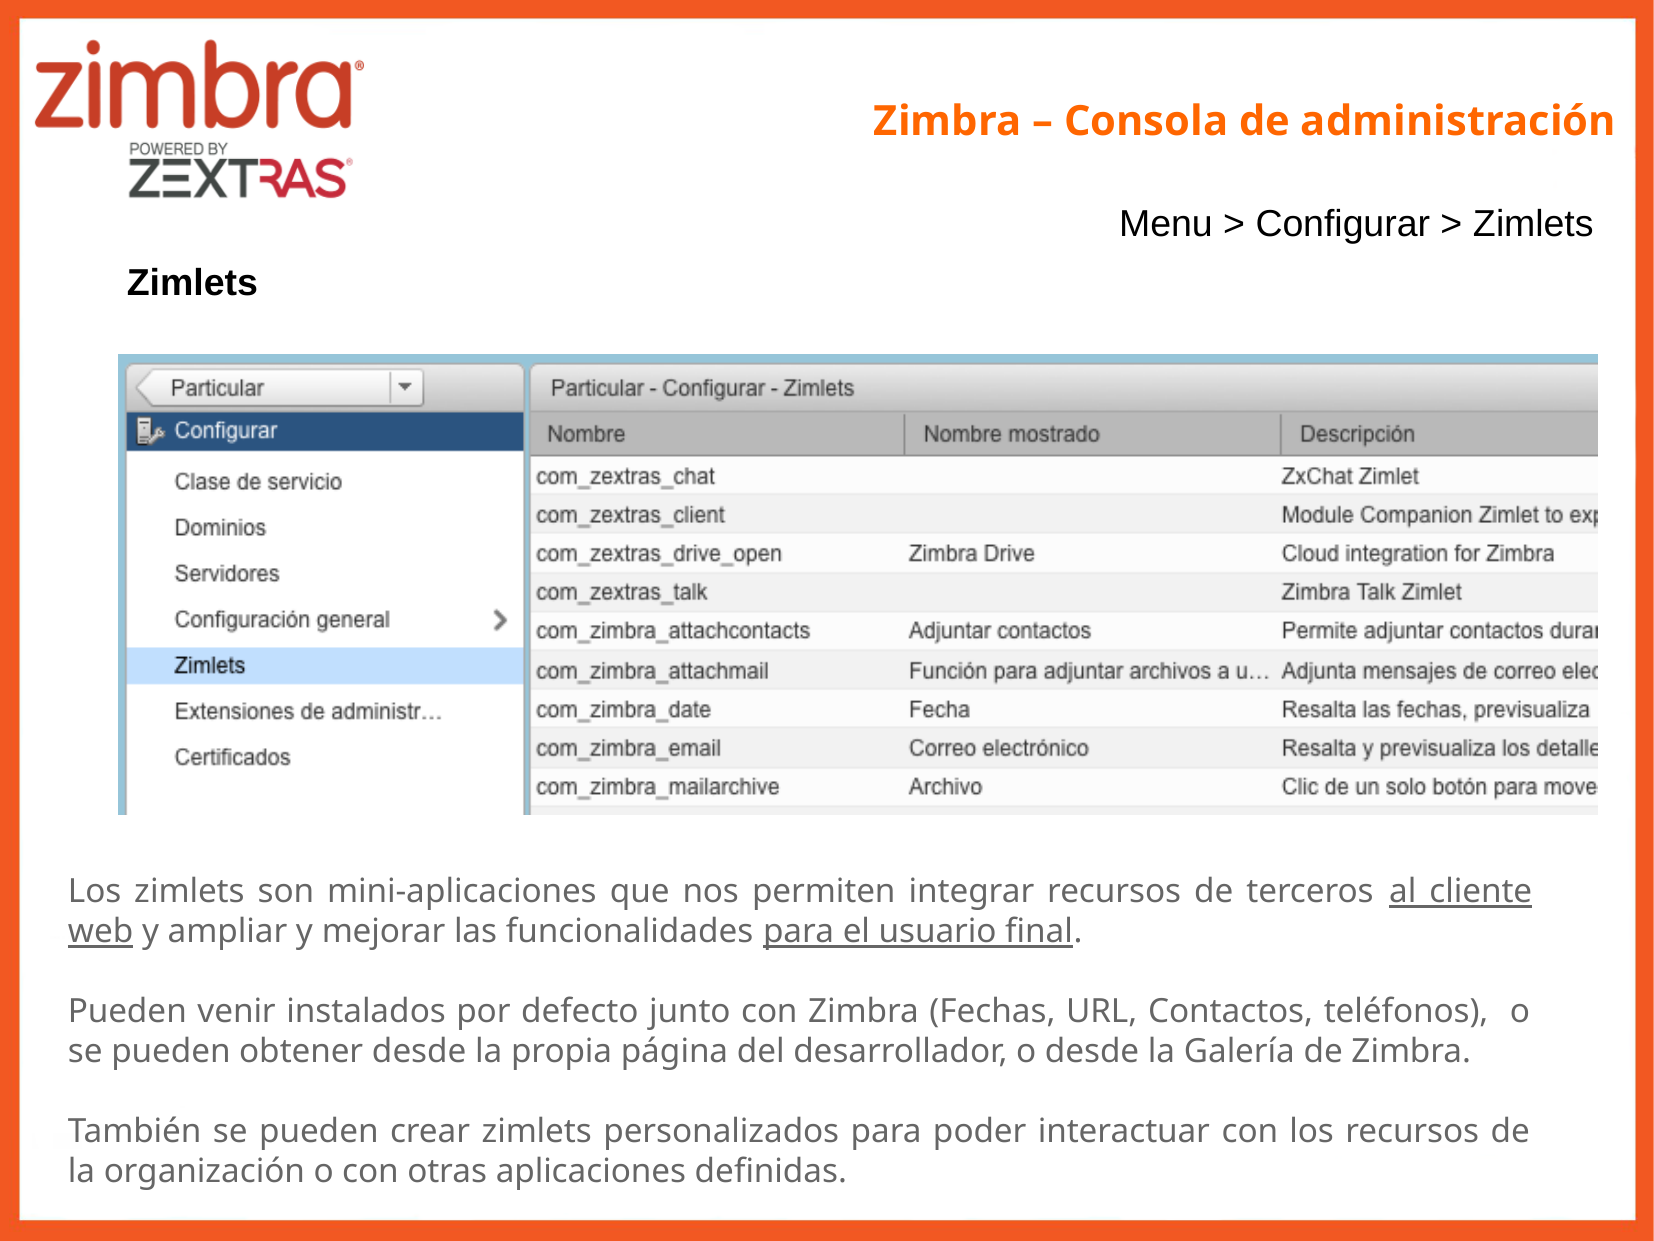

Zimbra – Consola de administración
Menu > Configurar > Zimlets
Zimlets
Los zimlets son mini-aplicaciones que nos permiten integrar recursos de terceros al cliente web y ampliar y mejorar las funcionalidades para el usuario final.
Pueden venir instalados por defecto junto con Zimbra (Fechas, URL, Contactos, teléfonos), o se pueden obtener desde la propia página del desarrollador, o desde la Galería de Zimbra.
También se pueden crear zimlets personalizados para poder interactuar con los recursos de la organización o con otras aplicaciones definidas.